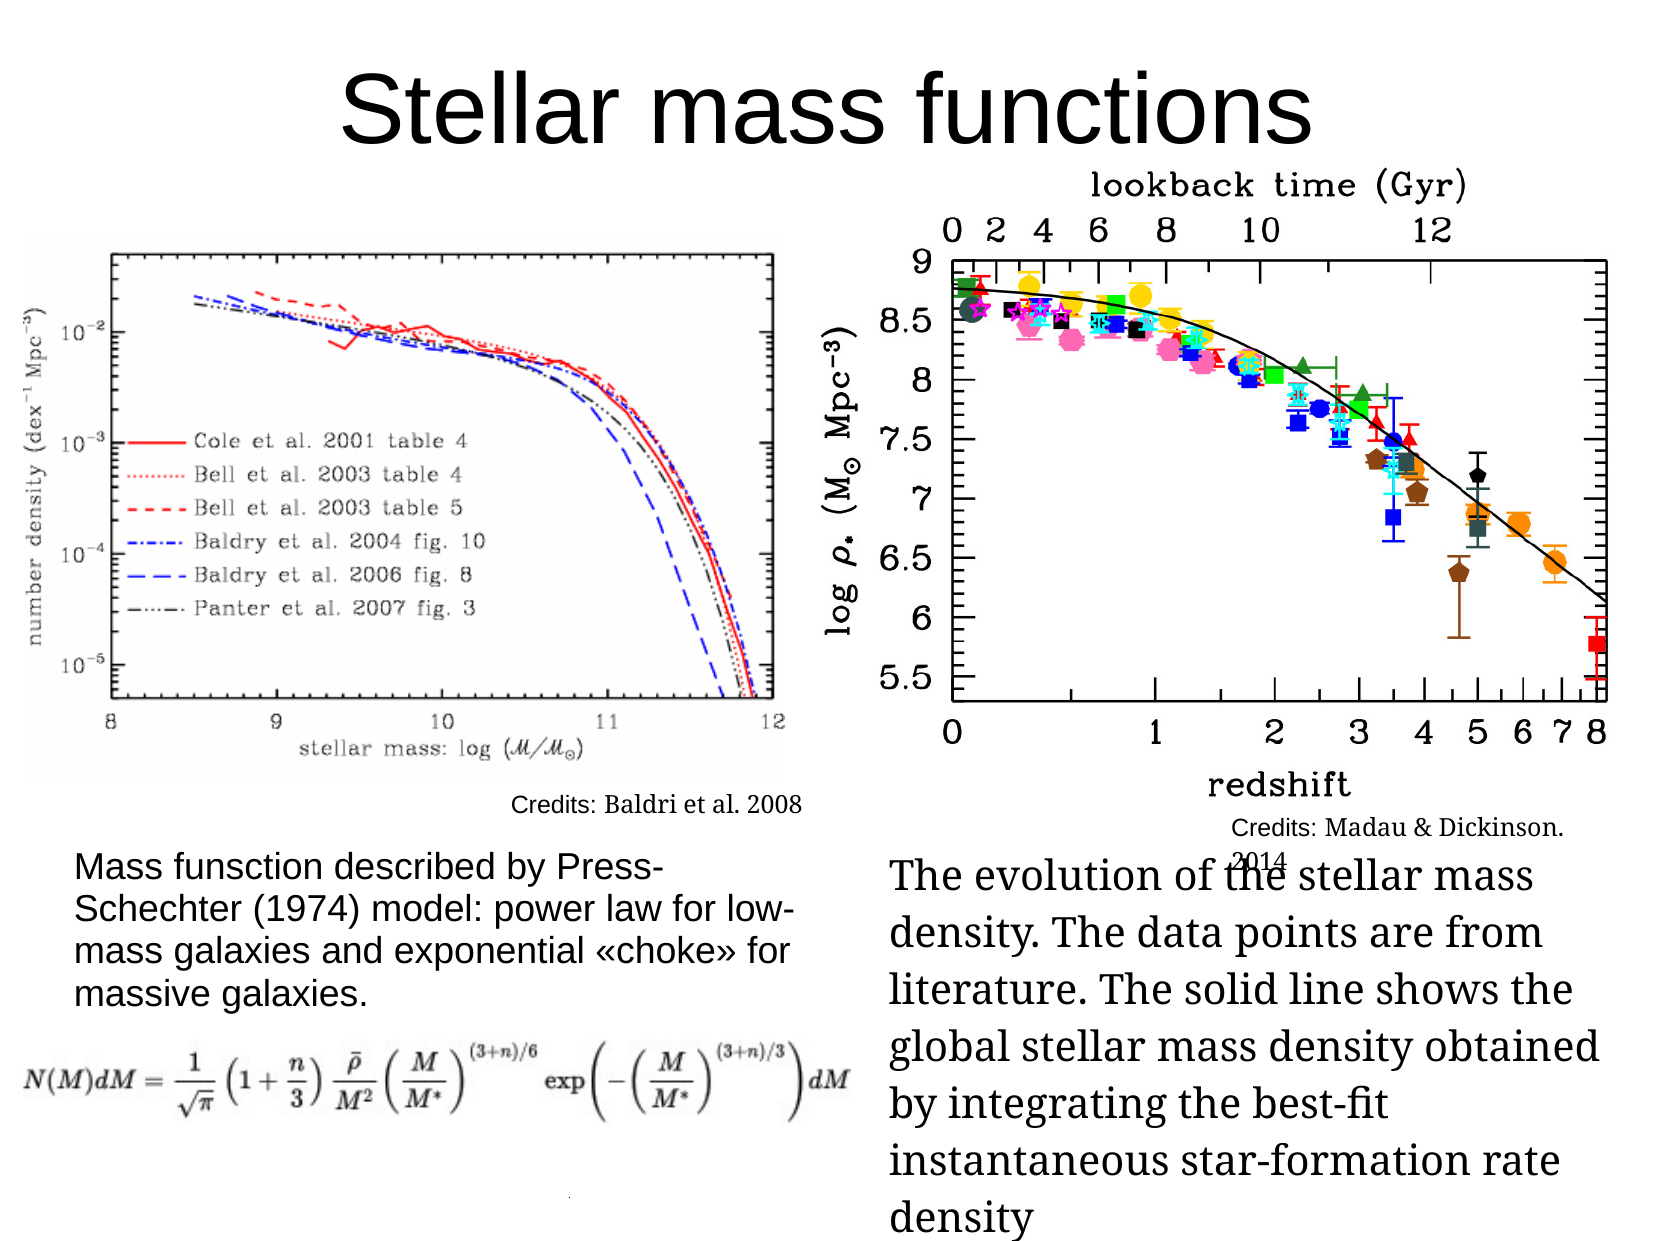

# Stellar mass functions
Credits: Baldri et al. 2008
Credits: Madau & Dickinson. 2014
Mass funsction described by Press-Schechter (1974) model: power law for low-mass galaxies and exponential «choke» for massive galaxies.
The evolution of the stellar mass density. The data points are from literature. The solid line shows the global stellar mass density obtained by integrating the best-fit instantaneous star-formation rate density